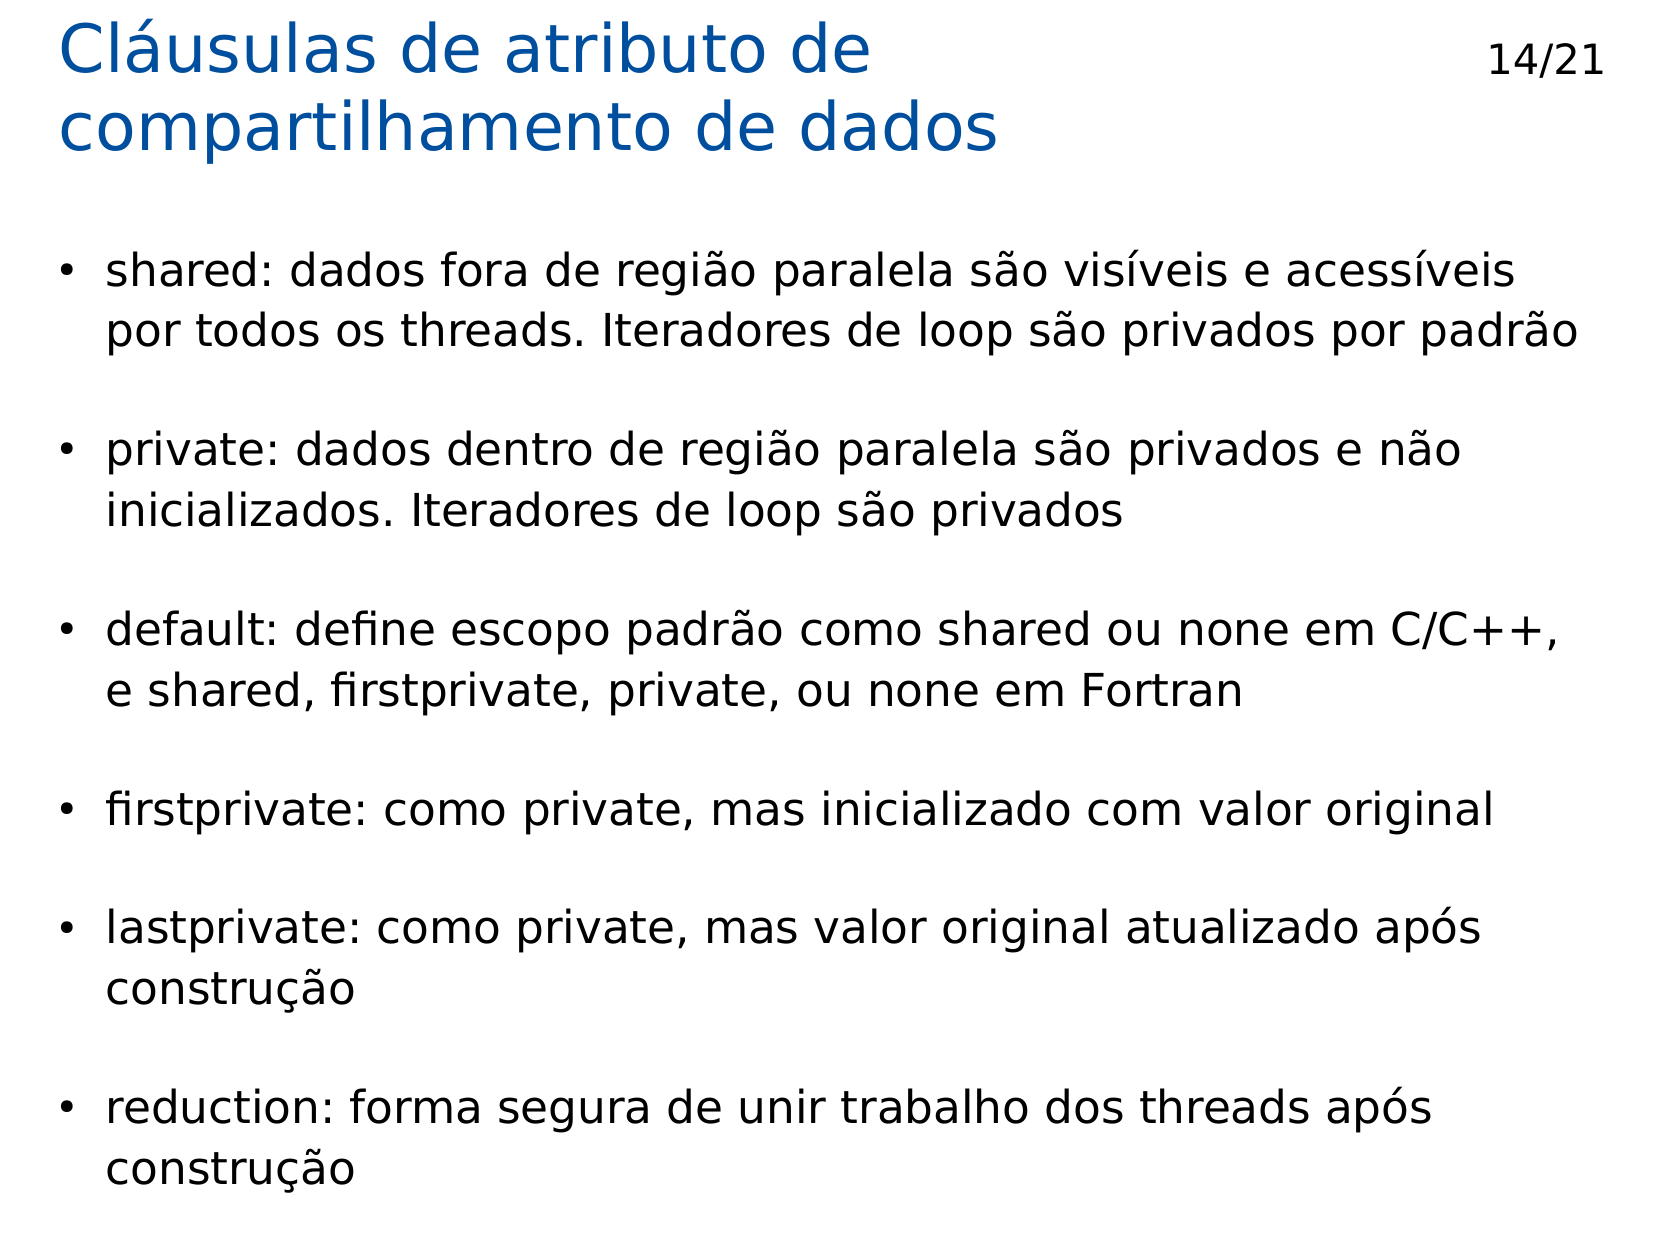

# Cláusulas de atributo de compartilhamento de dados
14
shared: dados fora de região paralela são visíveis e acessíveis por todos os threads. Iteradores de loop são privados por padrão
private: dados dentro de região paralela são privados e não inicializados. Iteradores de loop são privados
default: define escopo padrão como shared ou none em C/C++, e shared, firstprivate, private, ou none em Fortran
firstprivate: como private, mas inicializado com valor original
lastprivate: como private, mas valor original atualizado após construção
reduction: forma segura de unir trabalho dos threads após construção